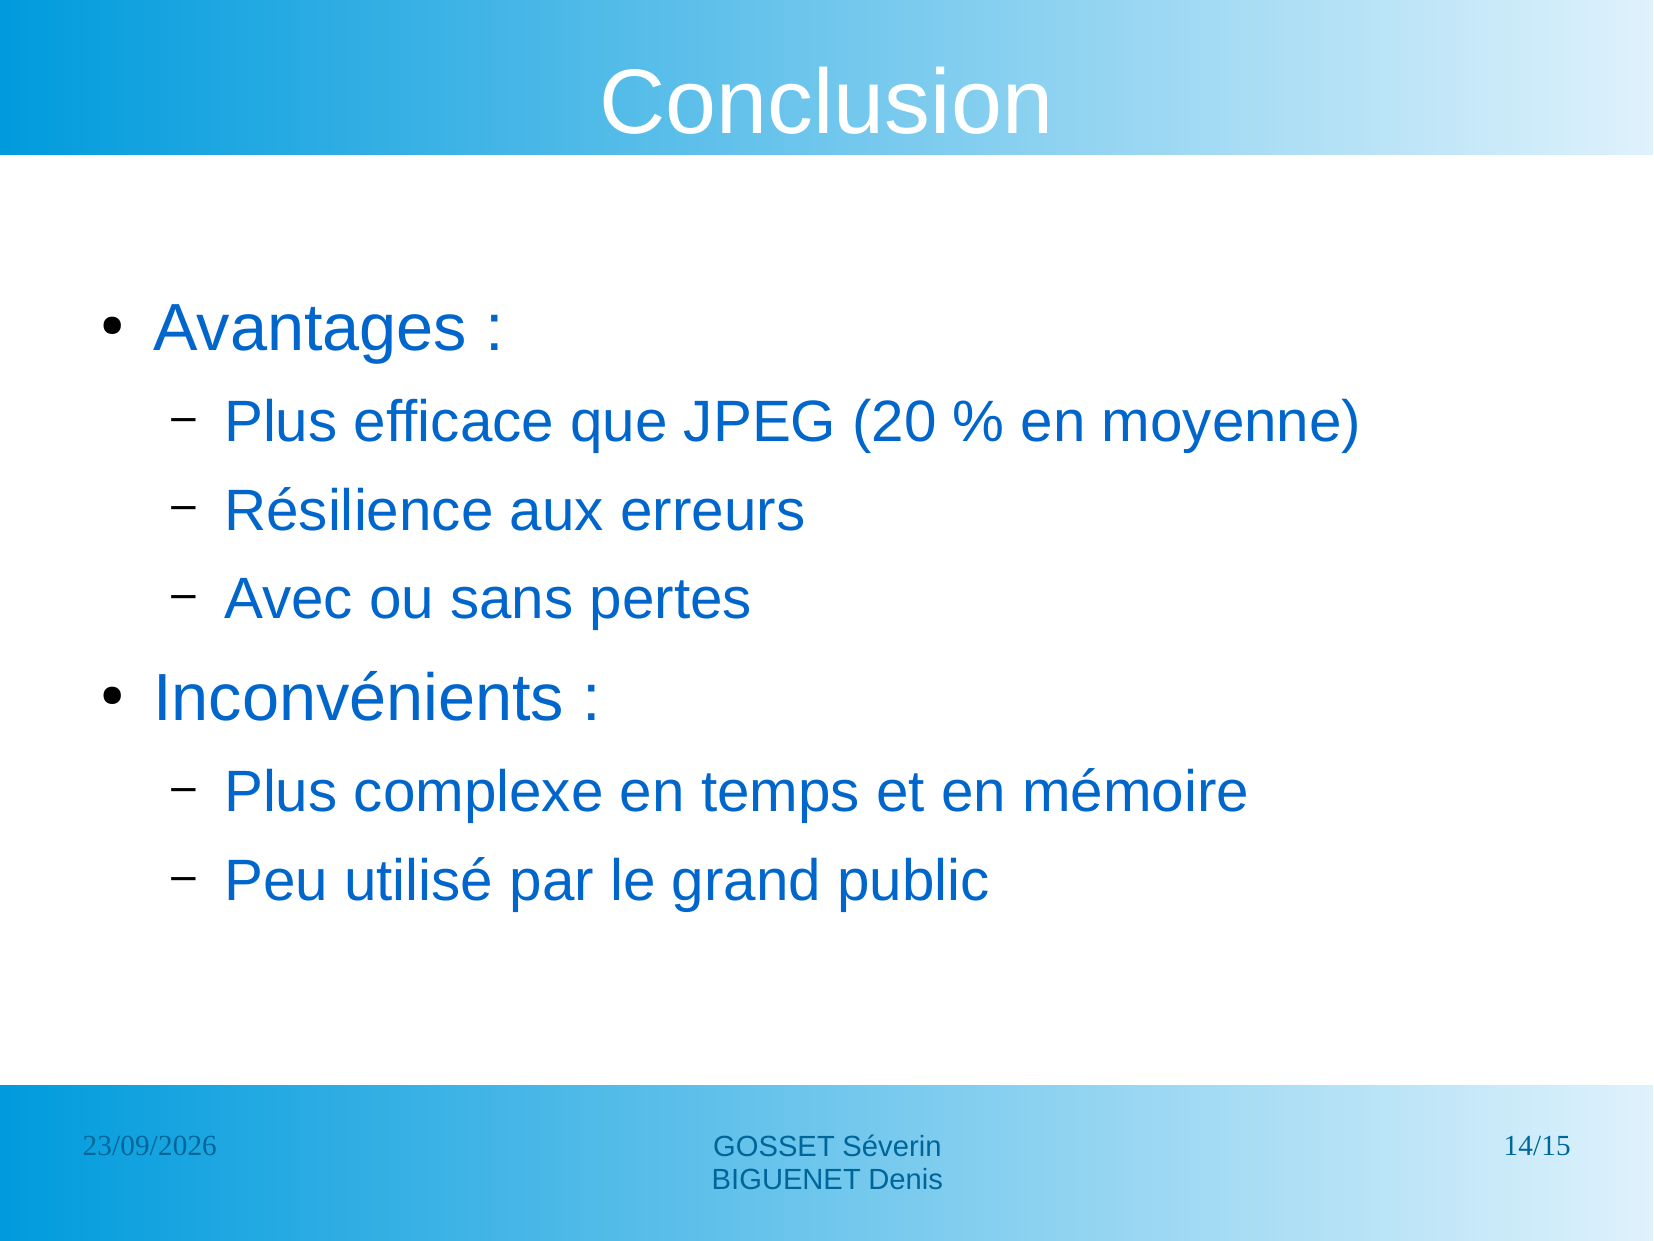

# Conclusion
Avantages :
Plus efficace que JPEG (20 % en moyenne)
Résilience aux erreurs
Avec ou sans pertes
Inconvénients :
Plus complexe en temps et en mémoire
Peu utilisé par le grand public
14